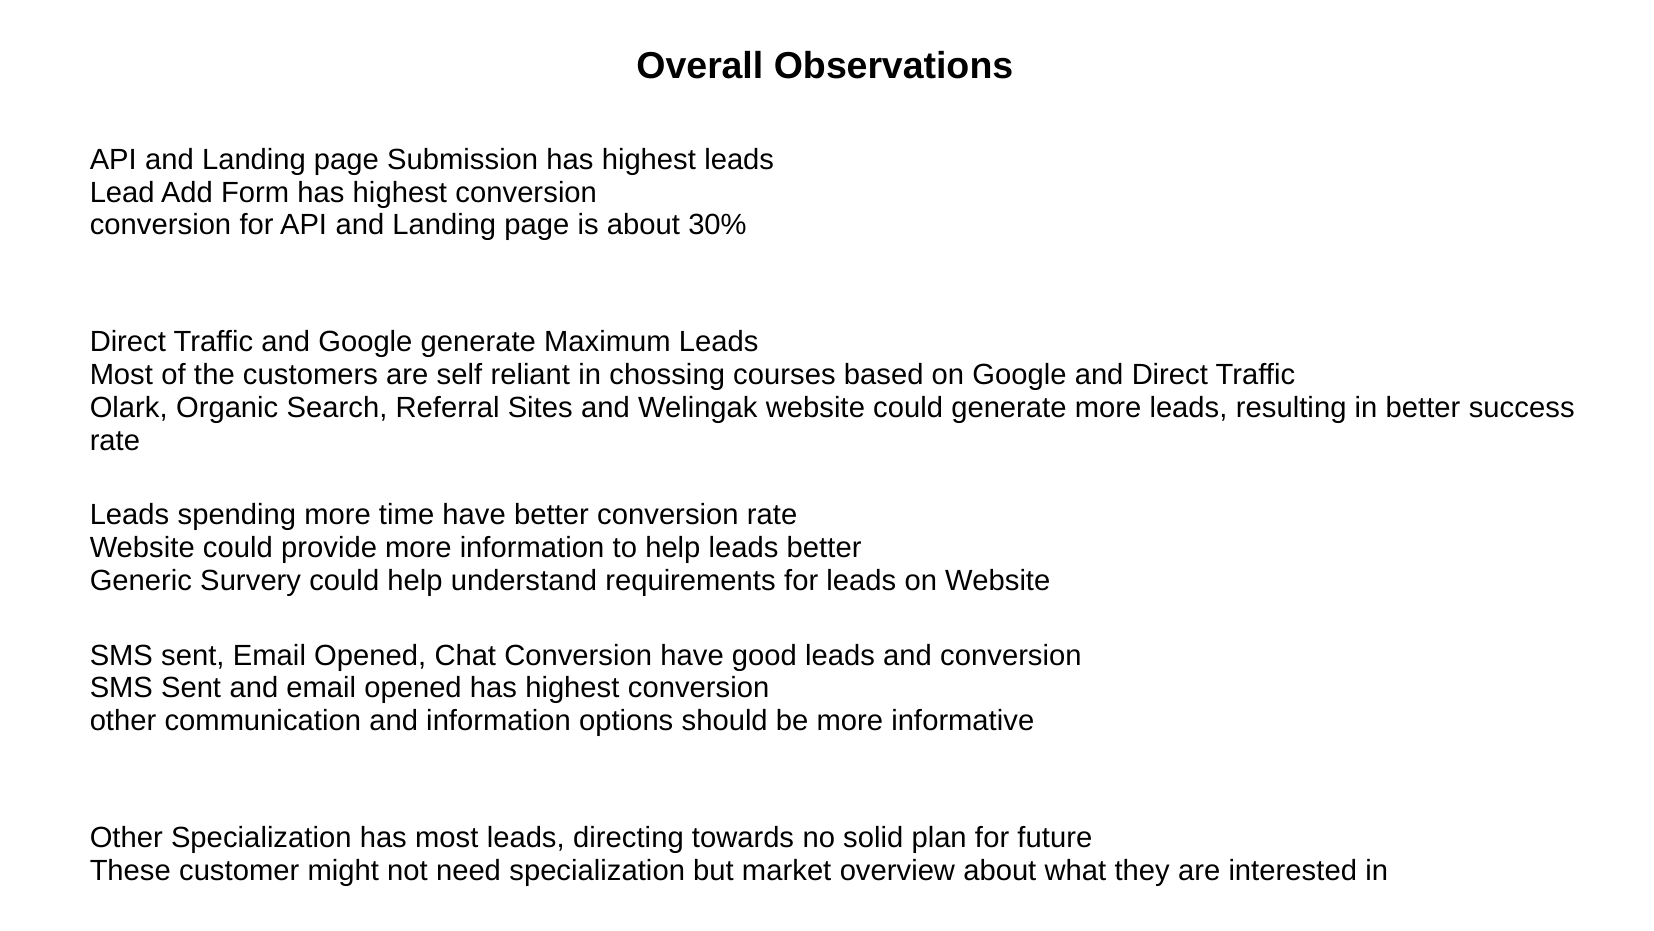

Overall Observations
API and Landing page Submission has highest leads
Lead Add Form has highest conversion
conversion for API and Landing page is about 30%
Direct Traffic and Google generate Maximum Leads
Most of the customers are self reliant in chossing courses based on Google and Direct Traffic
Olark, Organic Search, Referral Sites and Welingak website could generate more leads, resulting in better success rate
Leads spending more time have better conversion rate
Website could provide more information to help leads better
Generic Survery could help understand requirements for leads on Website
SMS sent, Email Opened, Chat Conversion have good leads and conversion
SMS Sent and email opened has highest conversion
other communication and information options should be more informative
Other Specialization has most leads, directing towards no solid plan for future
These customer might not need specialization but market overview about what they are interested in